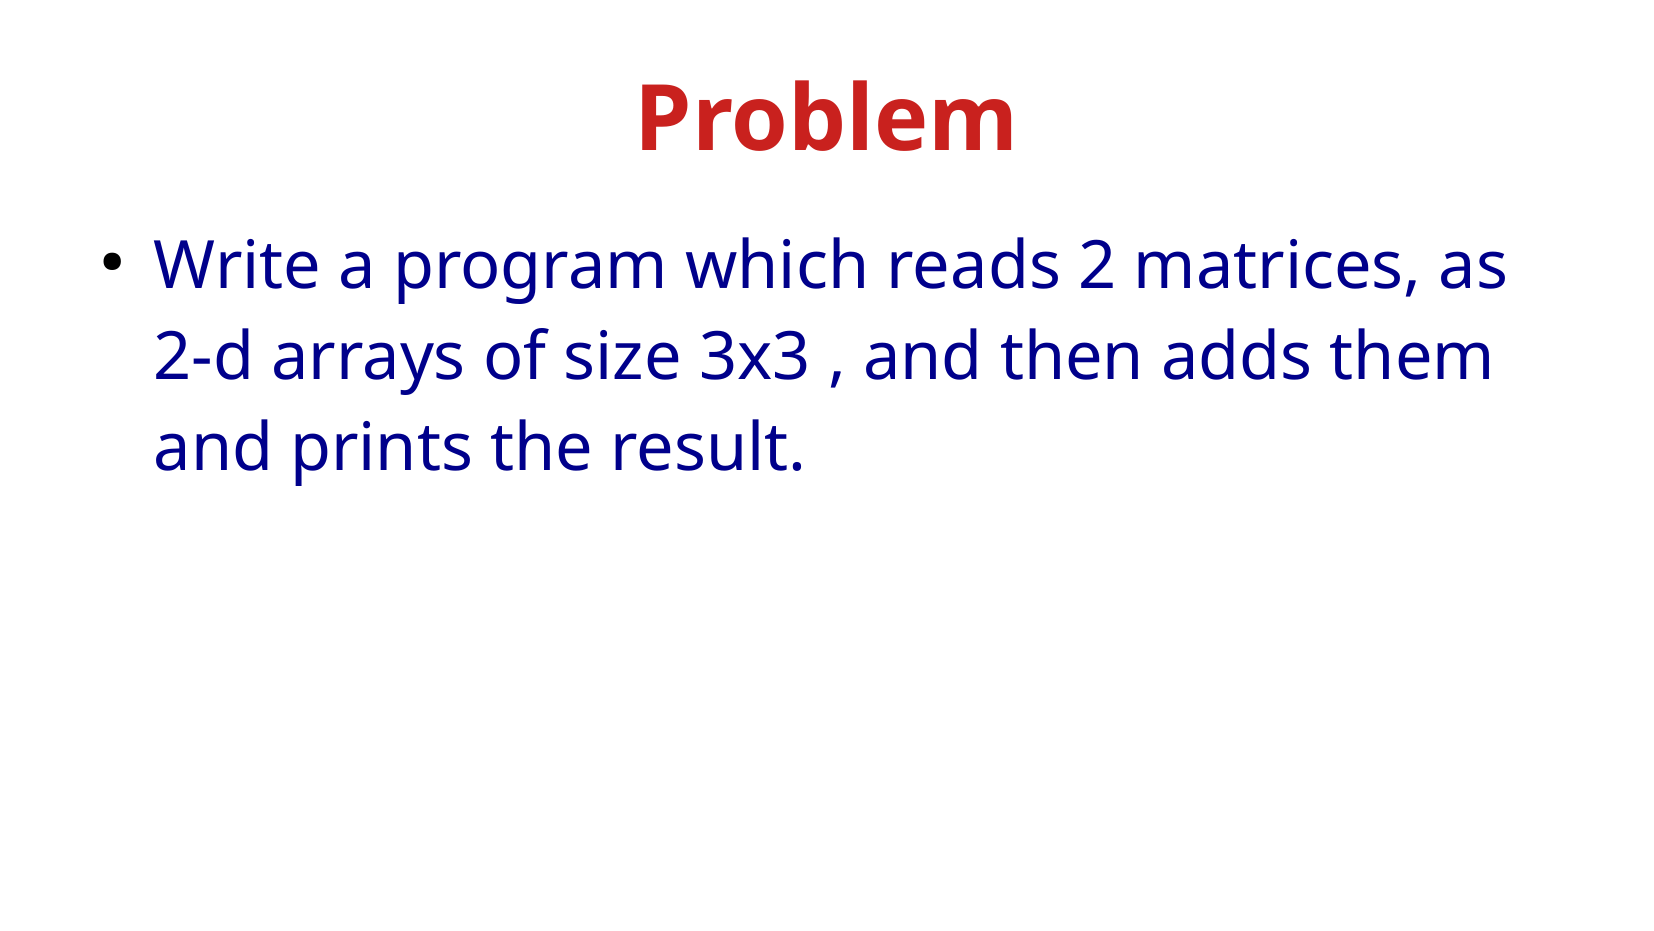

# Problem
Write a program which reads 2 matrices, as 2-d arrays of size 3x3 , and then adds them and prints the result.